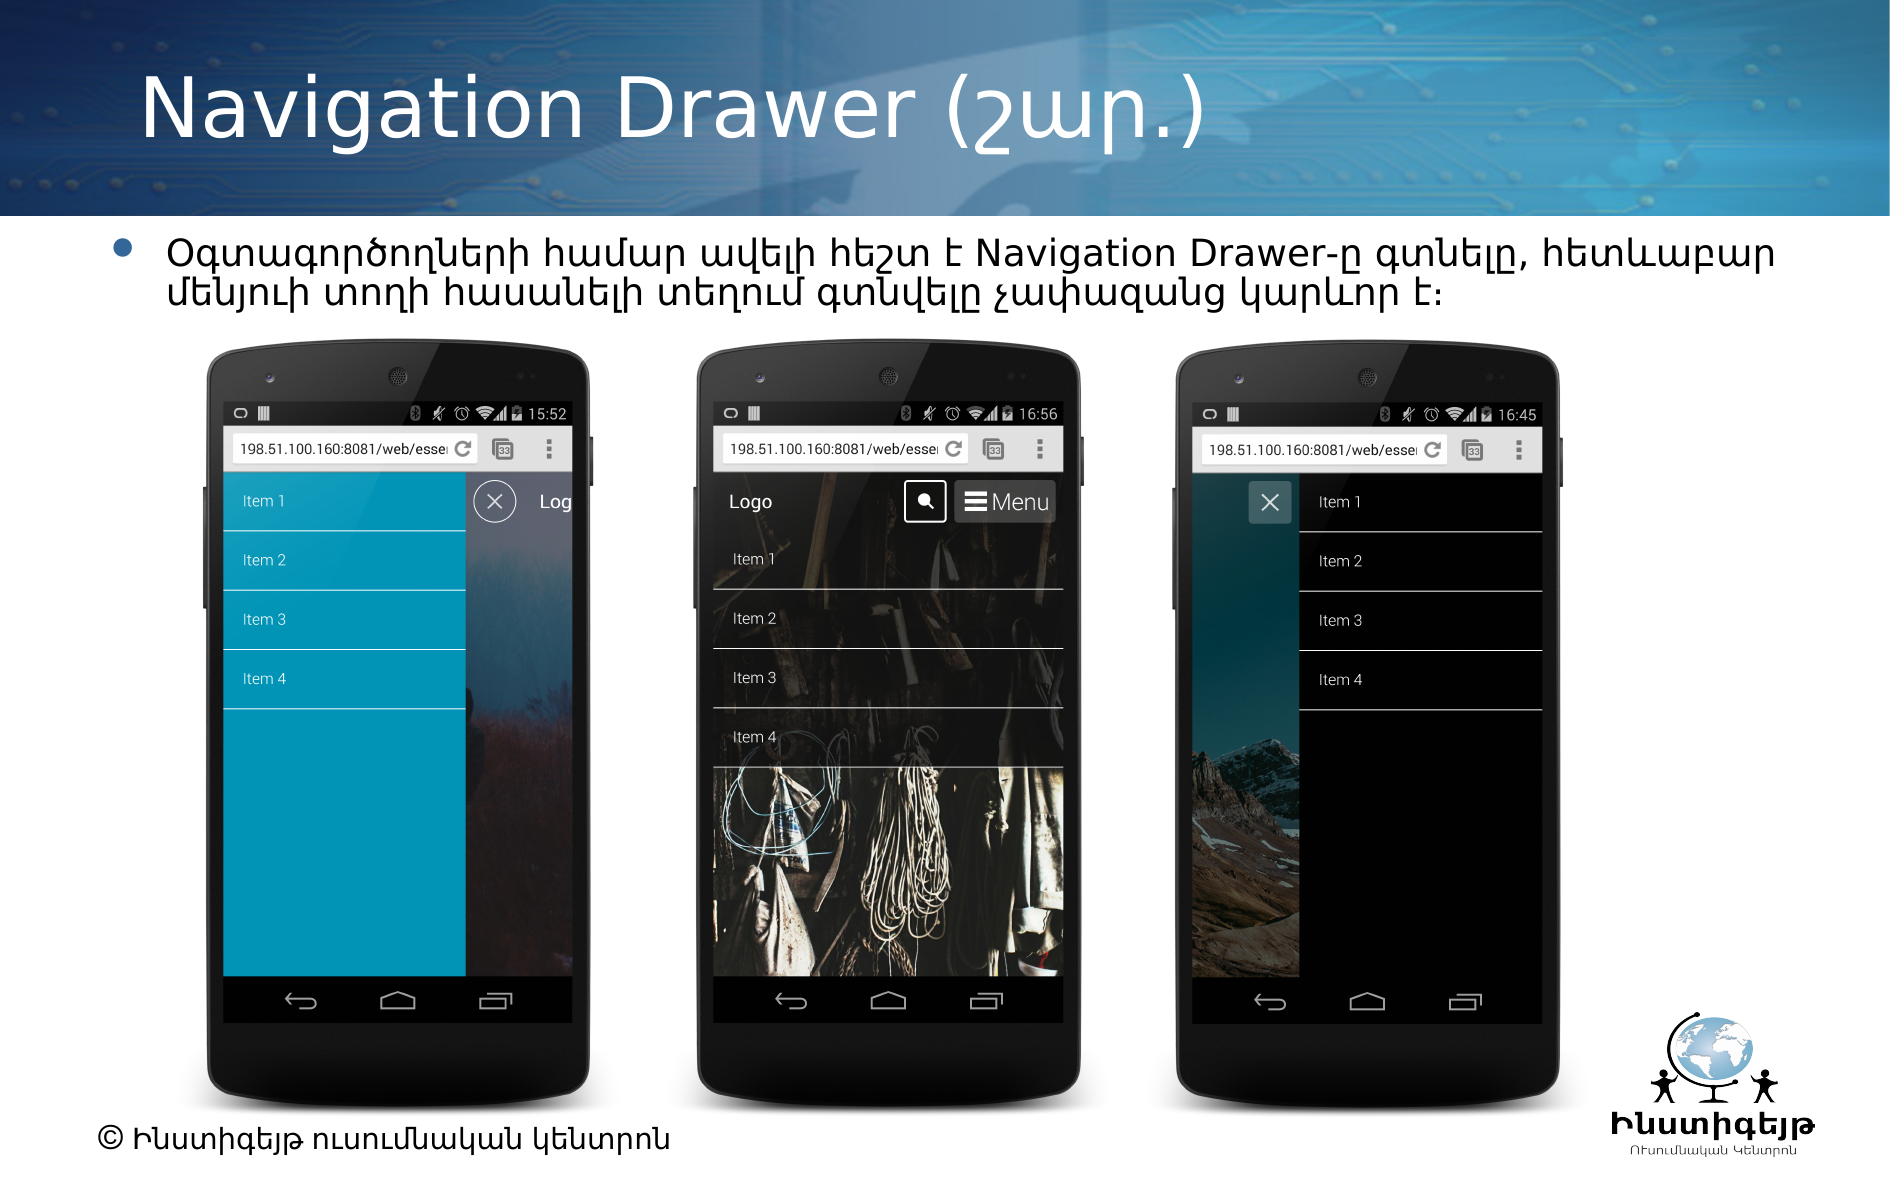

Navigation Drawer (շար.)
# Օգտագործողների համար ավելի հեշտ է Navigation Drawer-ը գտնելը, հետևաբար մենյուի տողի հասանելի տեղում գտնվելը չափազանց կարևոր է։